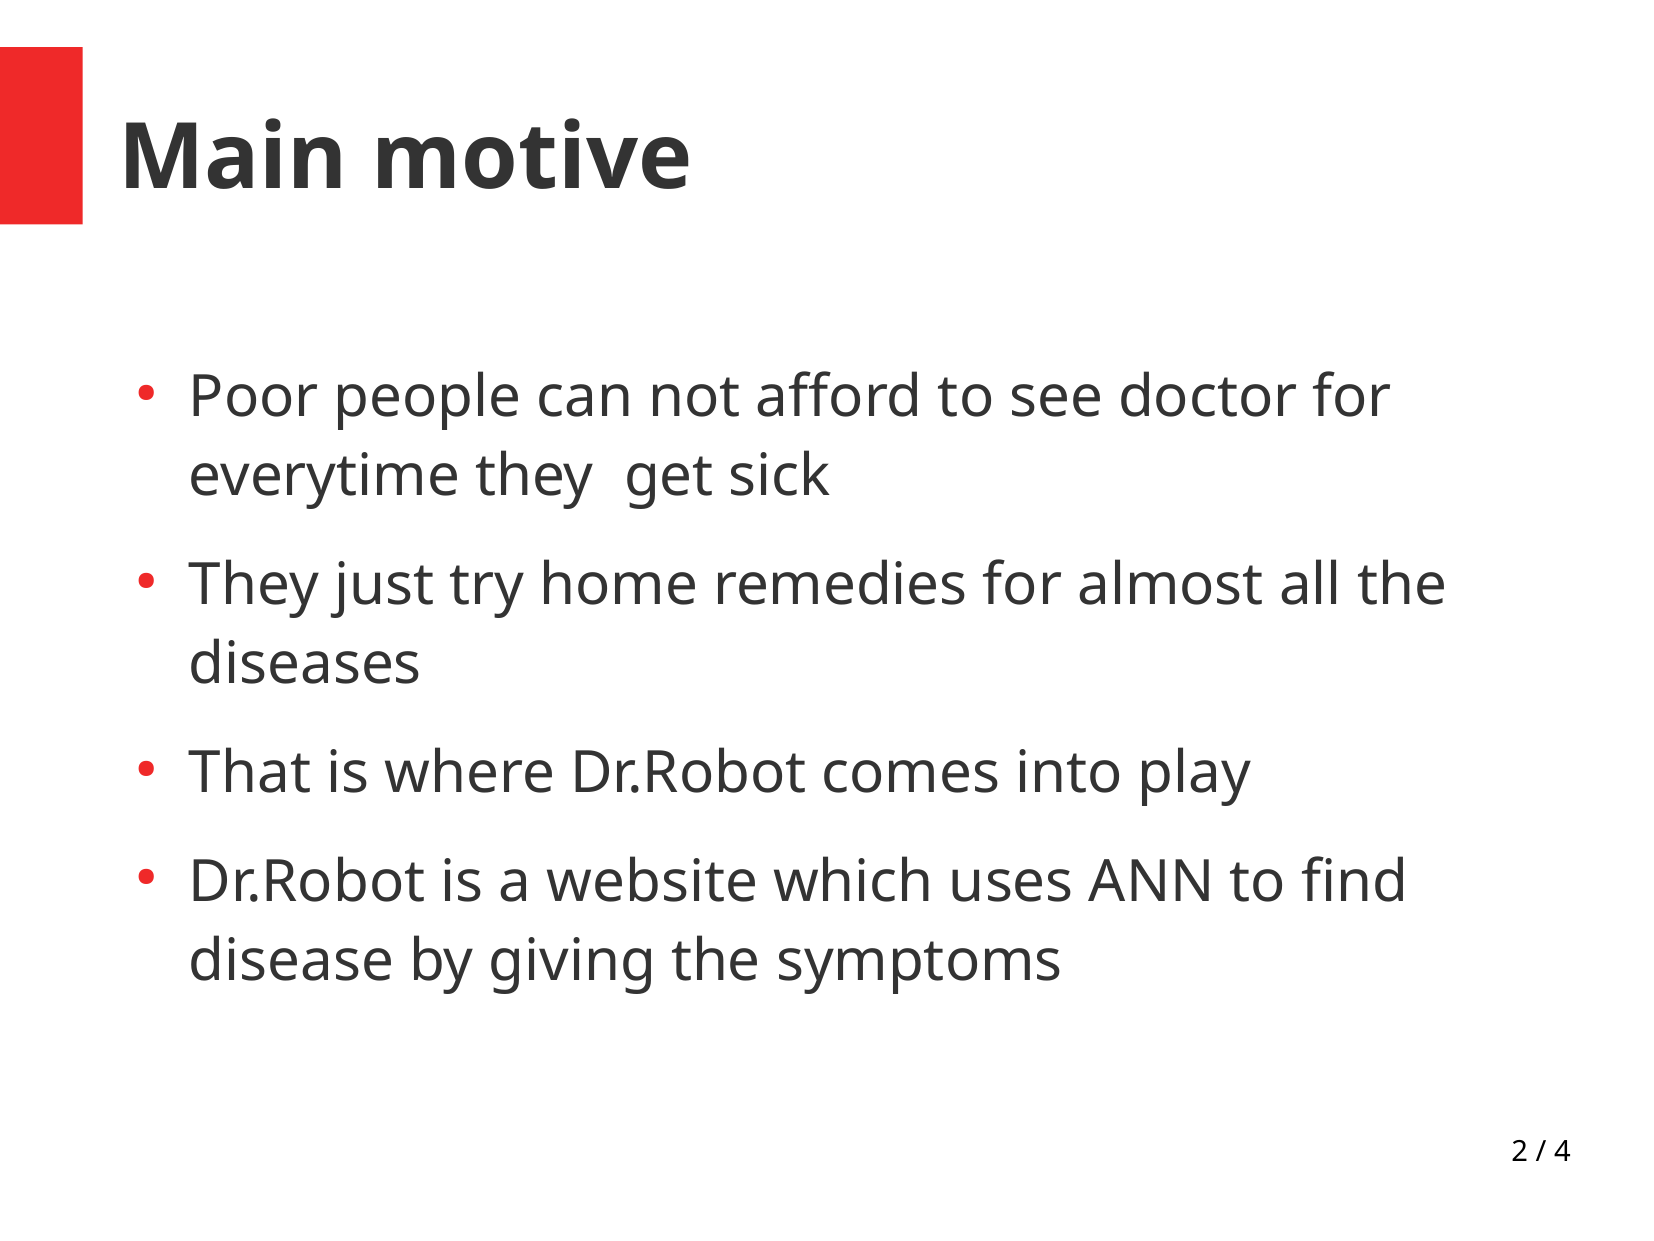

# Main motive
Poor people can not afford to see doctor for everytime they get sick
They just try home remedies for almost all the diseases
That is where Dr.Robot comes into play
Dr.Robot is a website which uses ANN to find disease by giving the symptoms
2